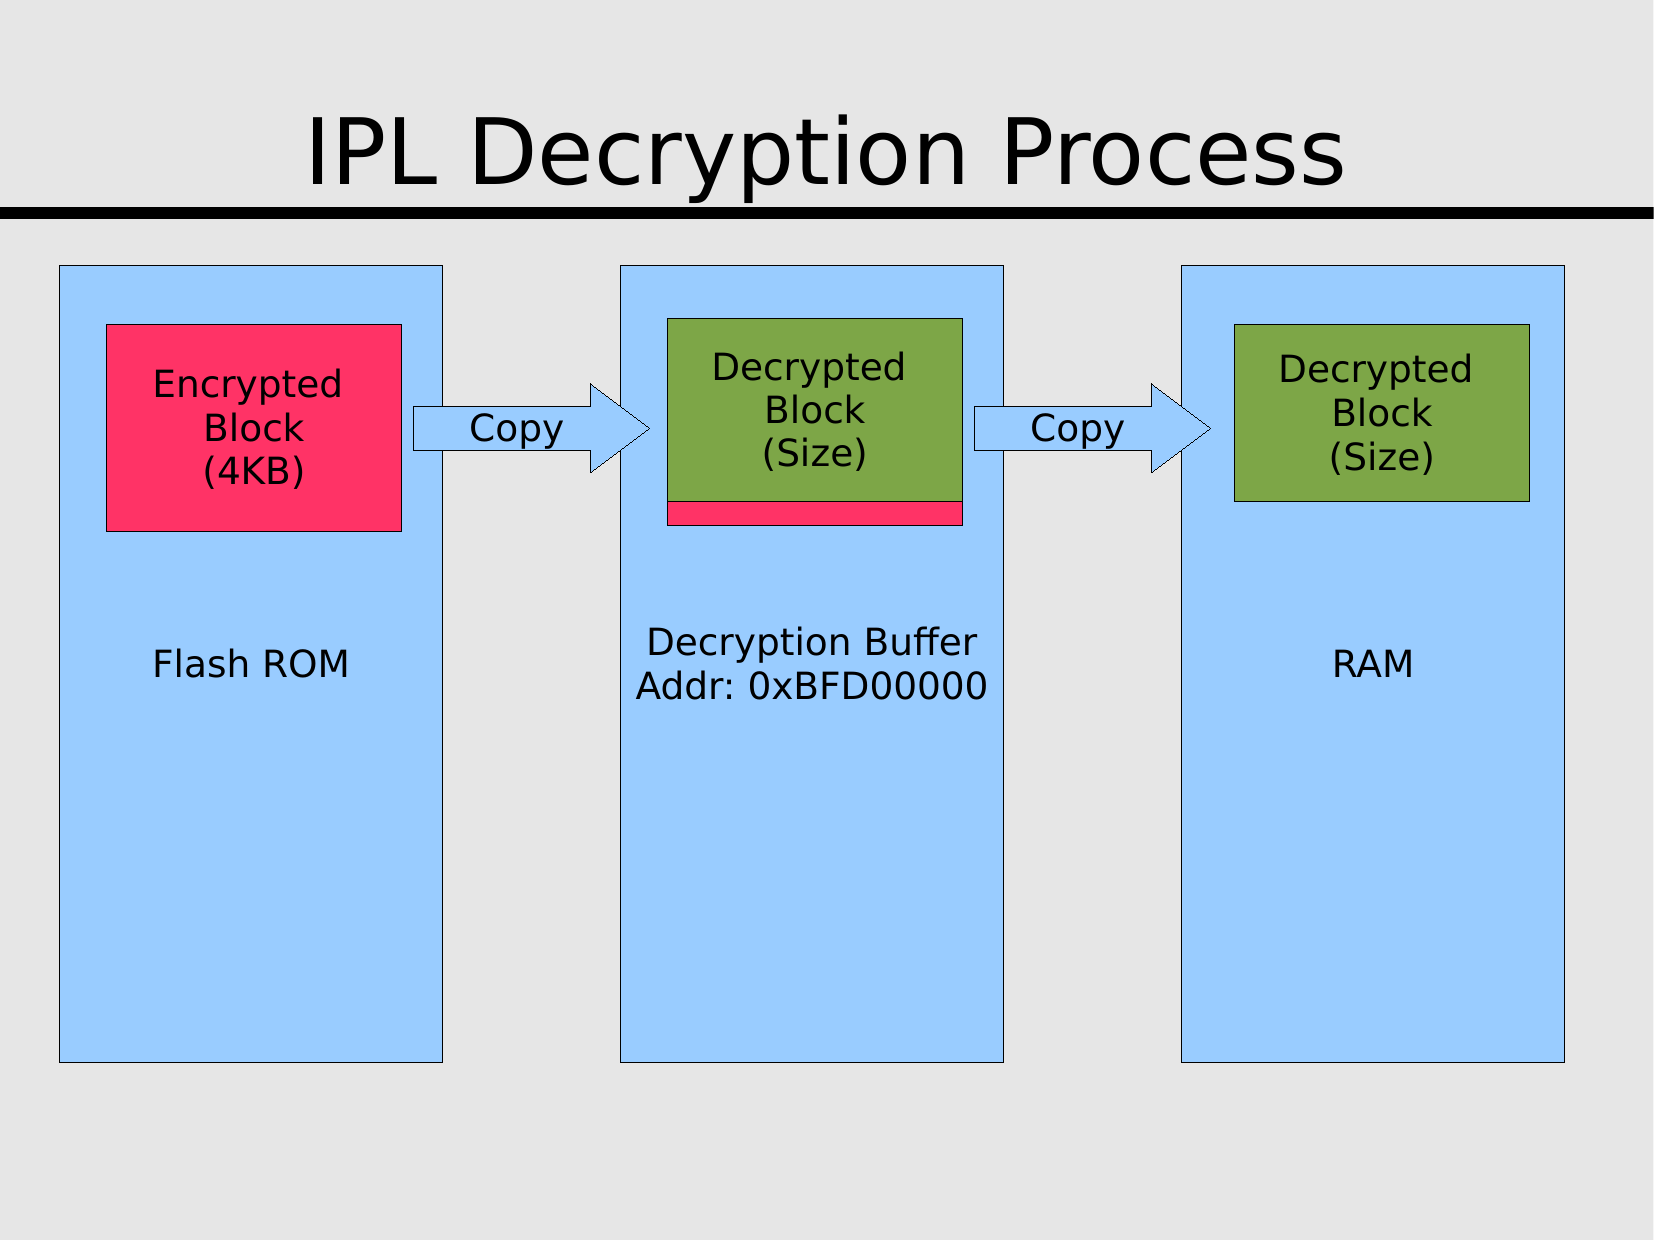

# IPL Decryption Process
Flash ROM
Decryption Buffer
Addr: 0xBFD00000
RAM
Encrypted
Block
(4KB)
Decrypted
Block
(Size)
Encrypted
Block
(4KB)
Decrypted
Block
(~4KB)
Decrypted
Block
(Size)
Copy
Copy